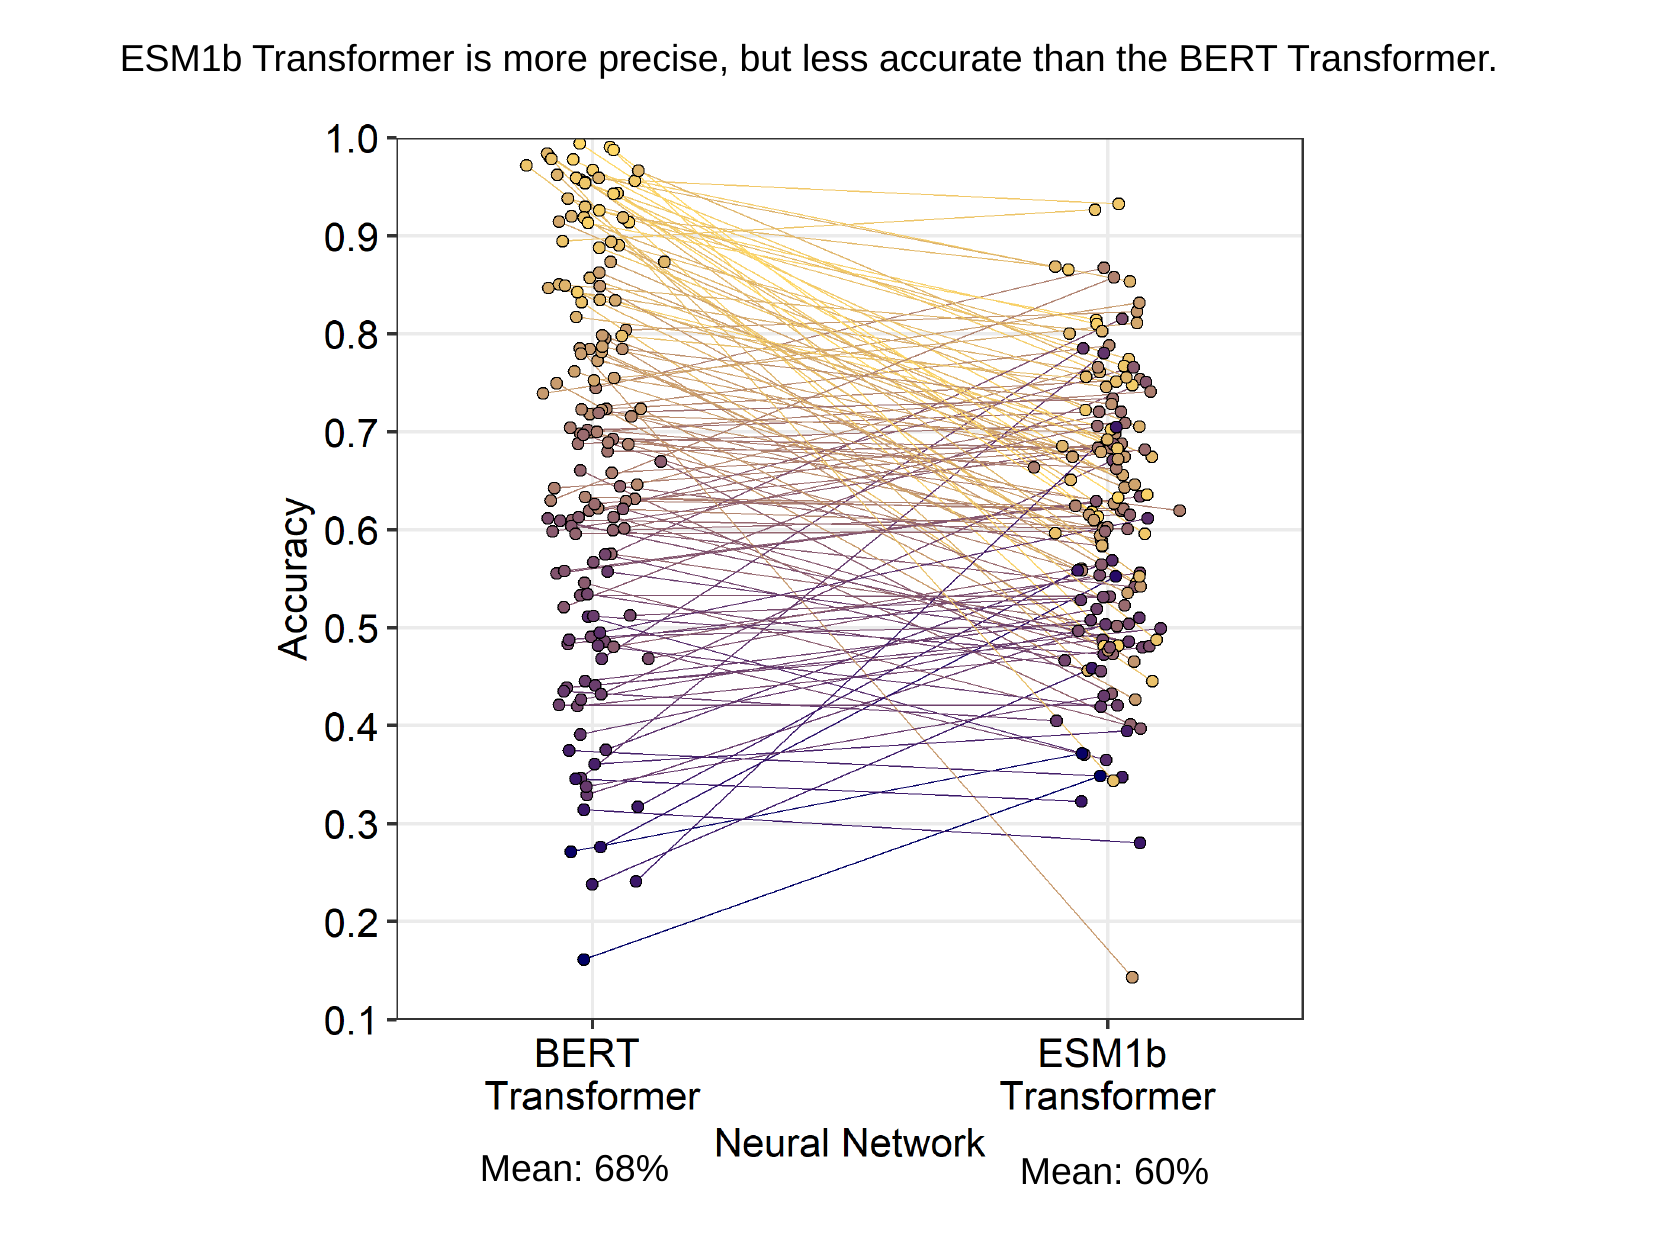

ESM1b Transformer is more precise, but less accurate than the BERT Transformer.
Mean: 68%
Mean: 60%